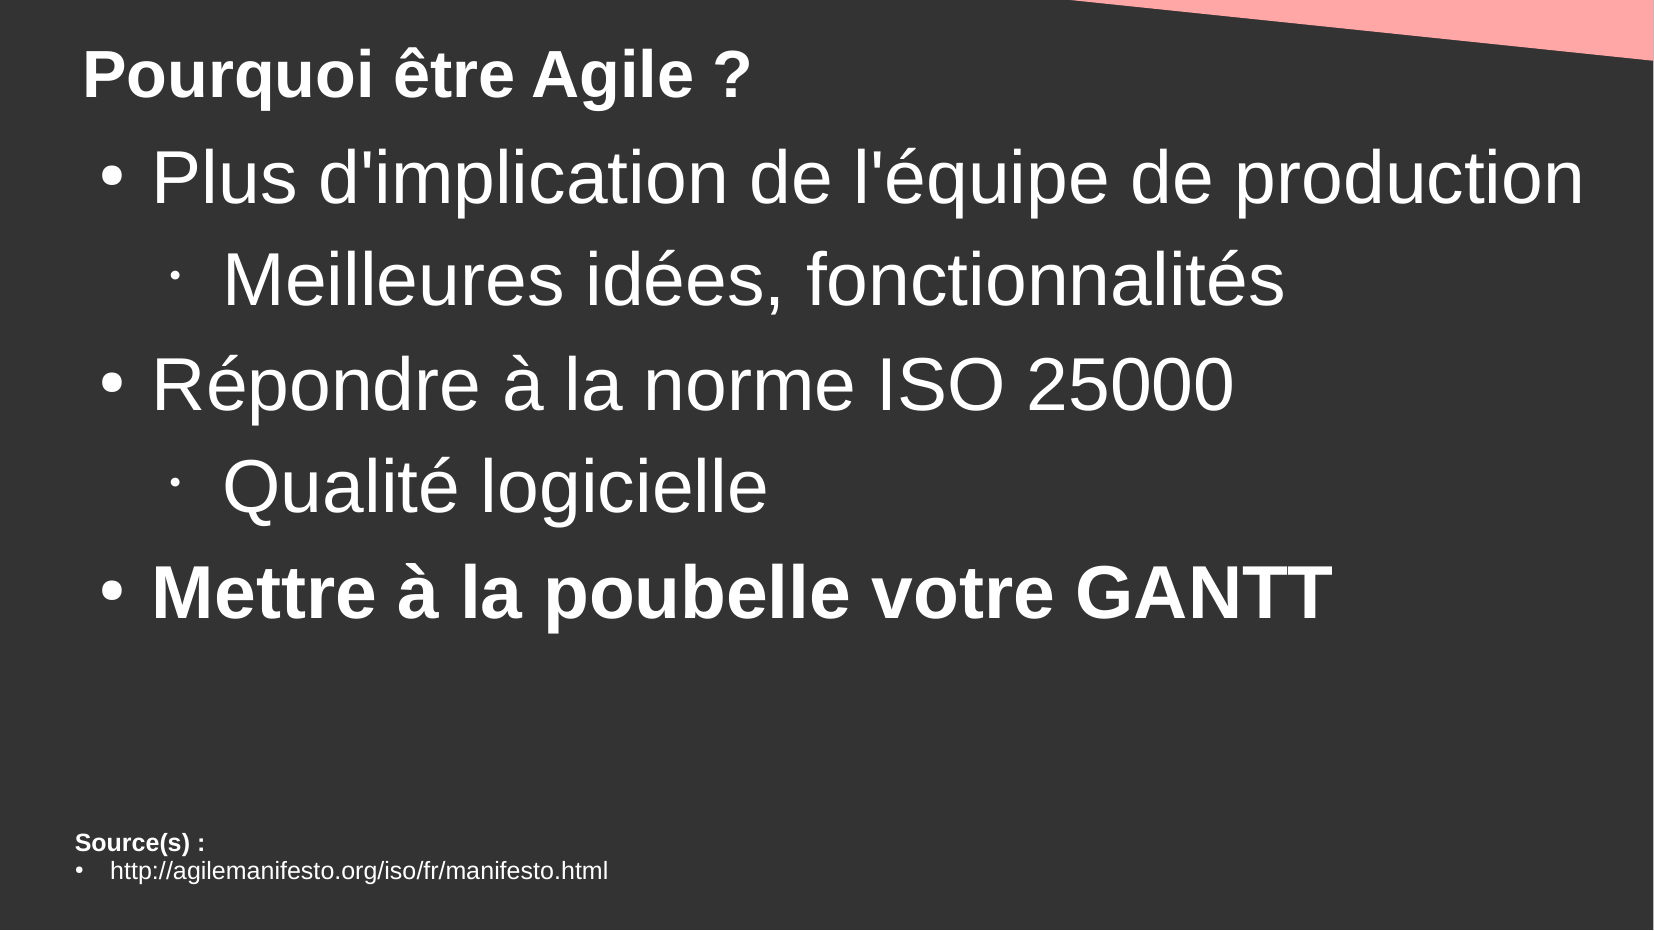

# Pourquoi être Agile ?
Plus d'implication de l'équipe de production
Meilleures idées, fonctionnalités
Répondre à la norme ISO 25000
Qualité logicielle
Mettre à la poubelle votre GANTT
Source(s) :
http://agilemanifesto.org/iso/fr/manifesto.html